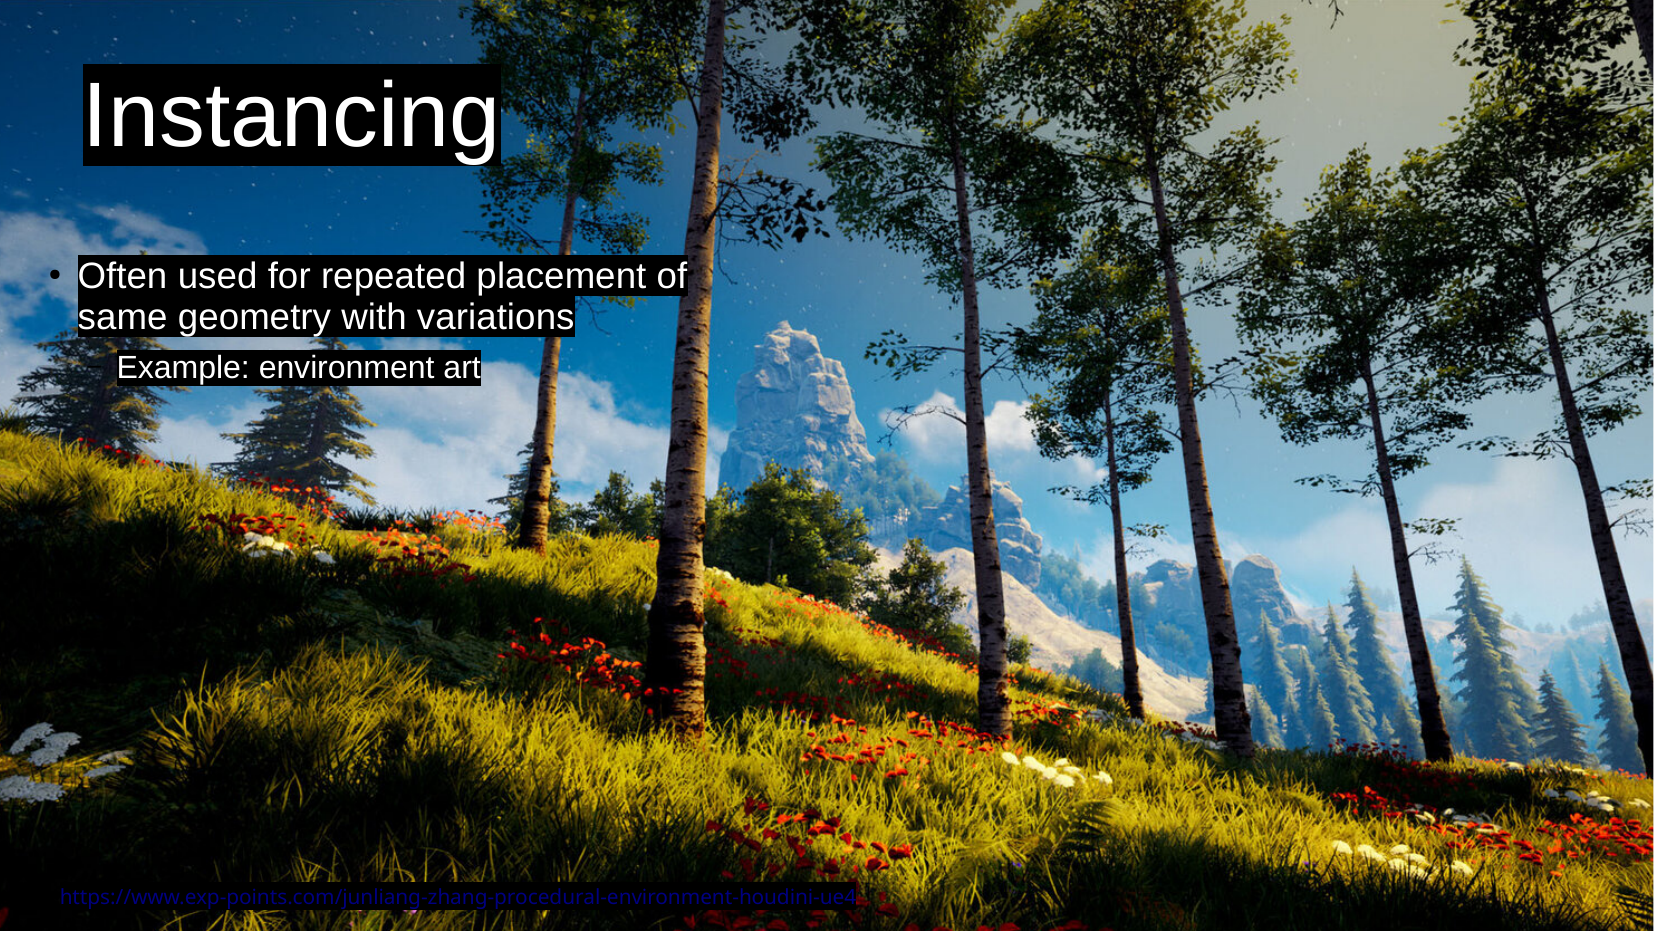

# Instancing
Often used for repeated placement of same geometry with variations
Example: environment art
66
https://www.exp-points.com/junliang-zhang-procedural-environment-houdini-ue4